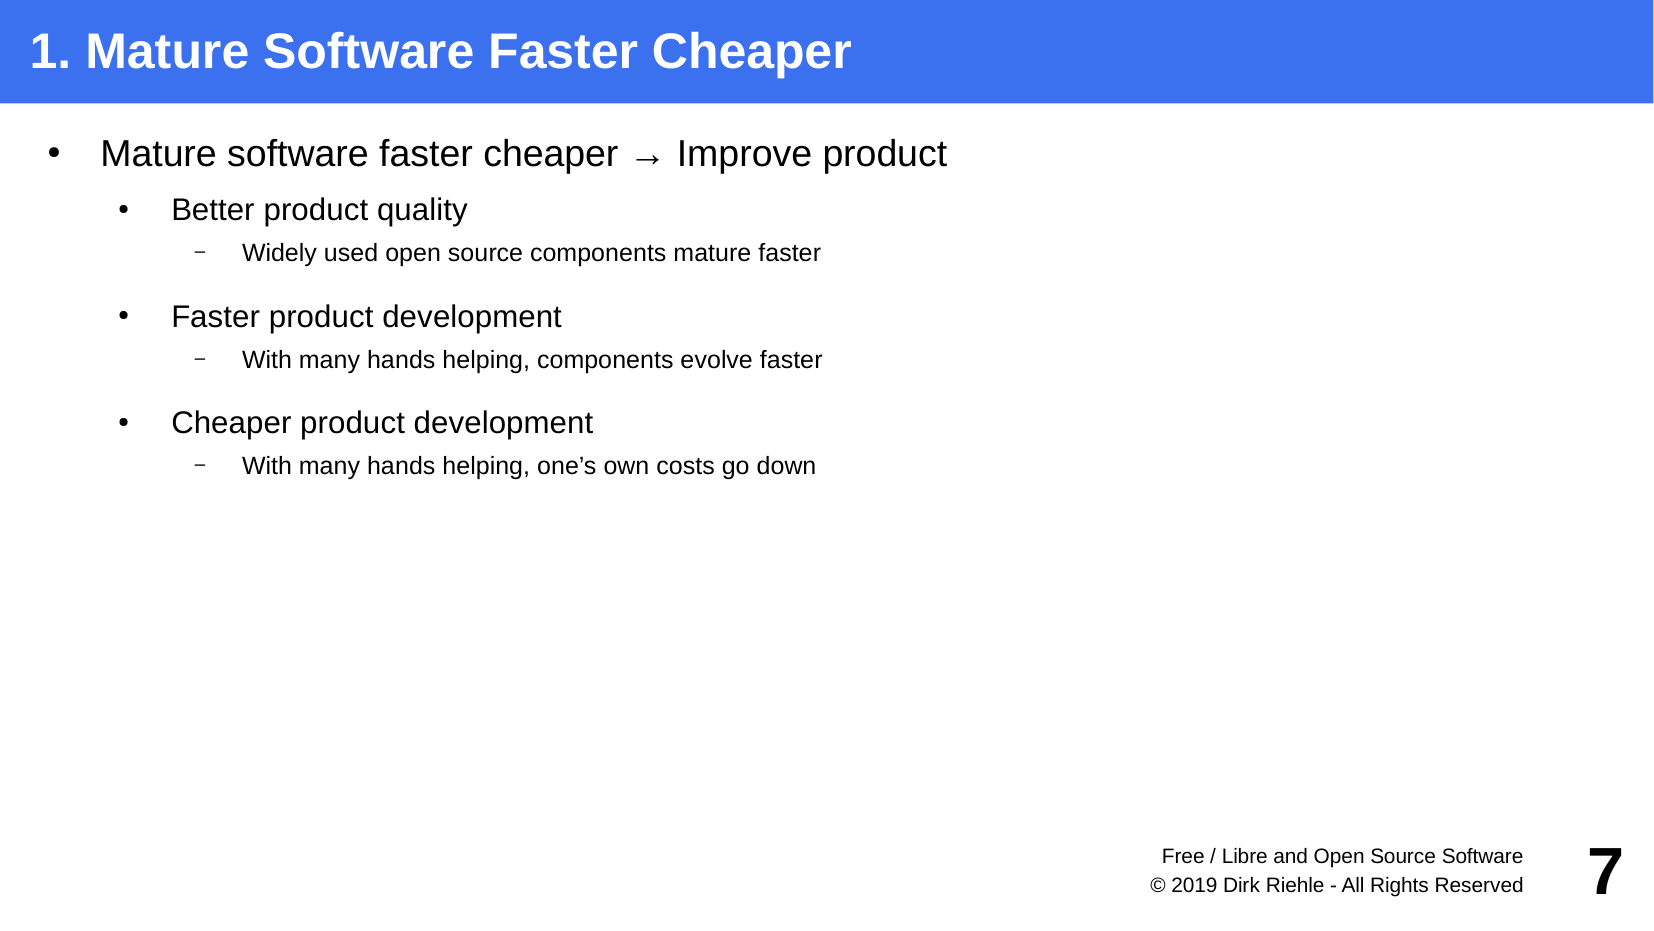

# 1. Mature Software Faster Cheaper
Mature software faster cheaper → Improve product
Better product quality
Widely used open source components mature faster
Faster product development
With many hands helping, components evolve faster
Cheaper product development
With many hands helping, one’s own costs go down
Free / Libre and Open Source Software
7
© 2019 Dirk Riehle - All Rights Reserved